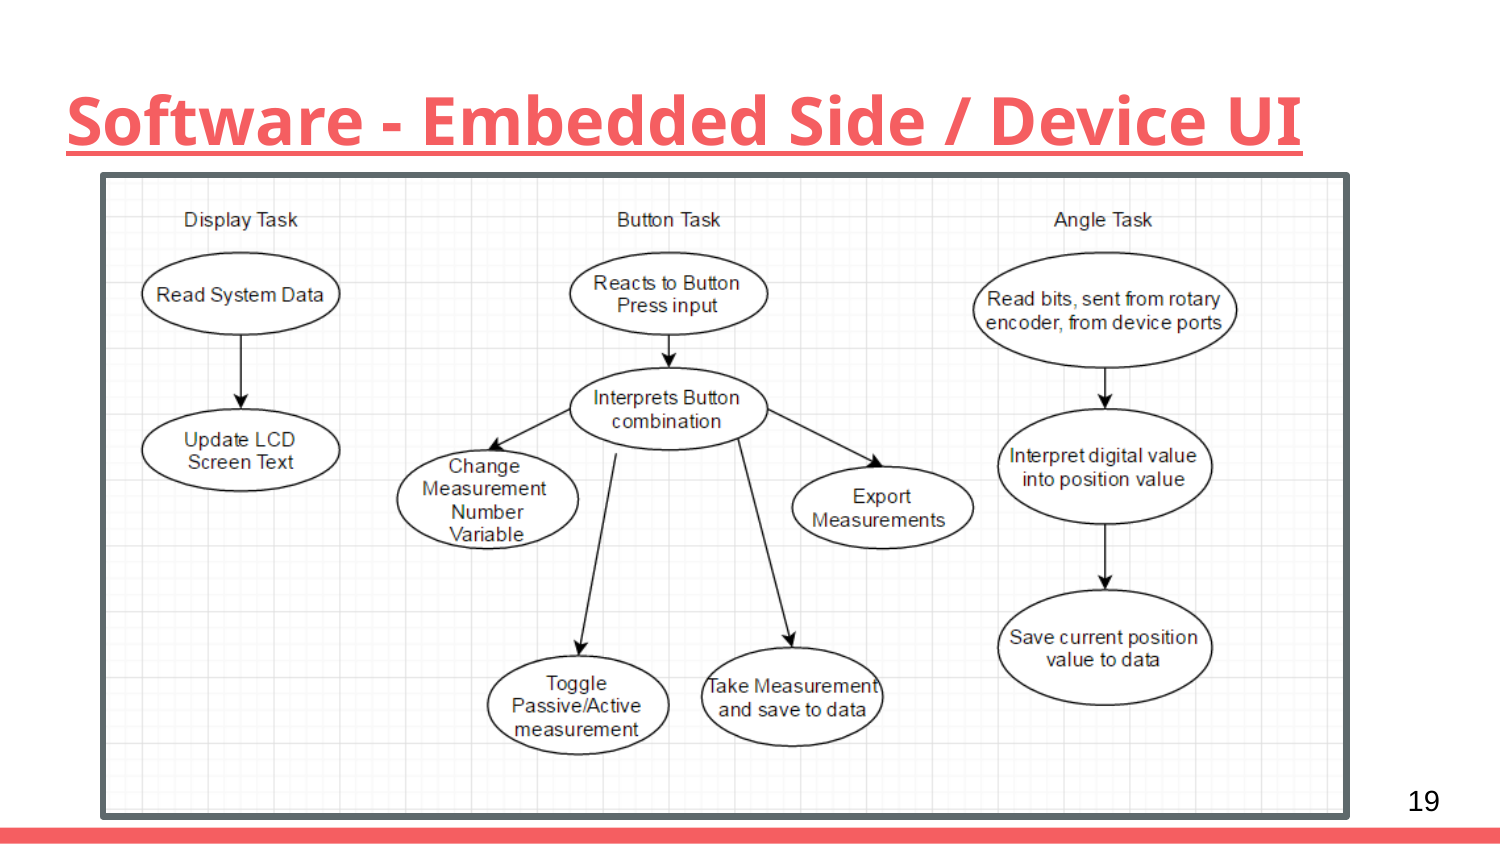

# Software - Embedded Side / Device UI